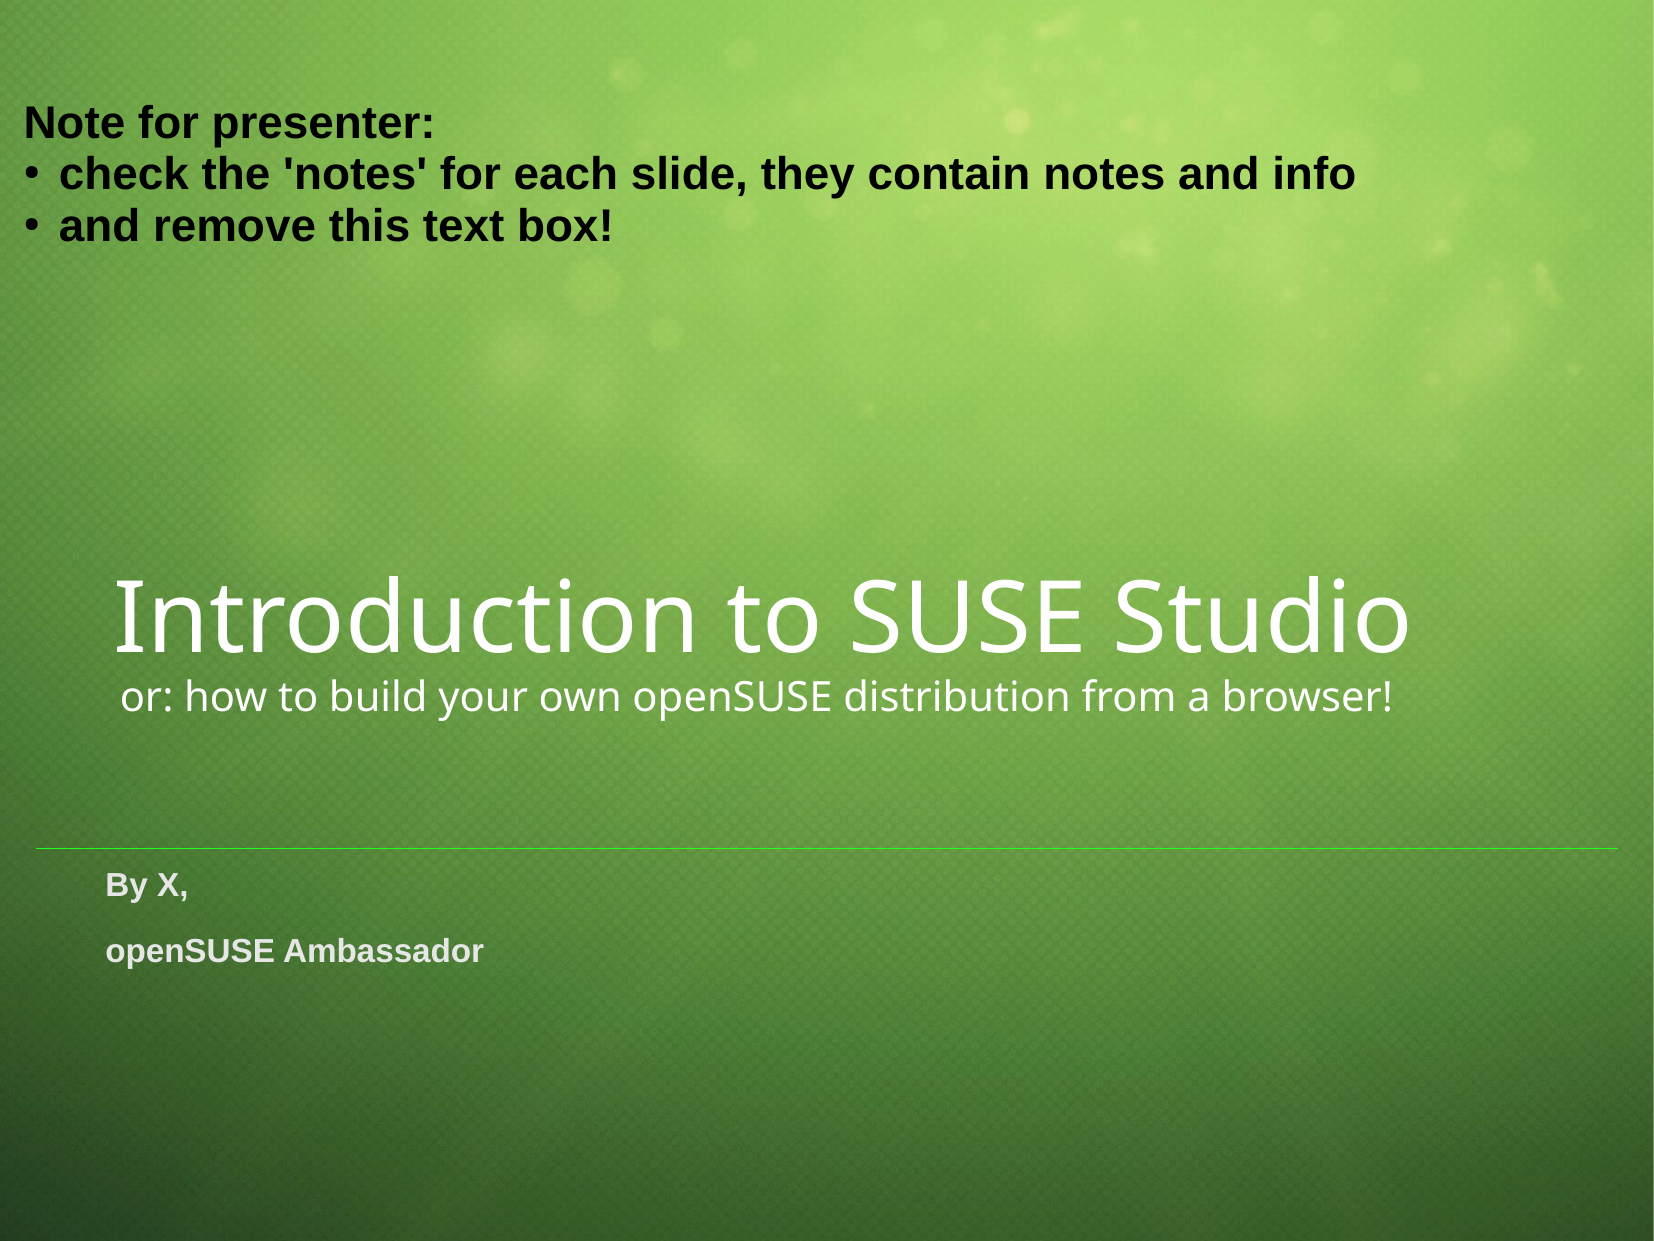

Note for presenter:
check the 'notes' for each slide, they contain notes and info
and remove this text box!
Introduction to SUSE Studio
or: how to build your own openSUSE distribution from a browser!
# By X,
openSUSE Ambassador
1